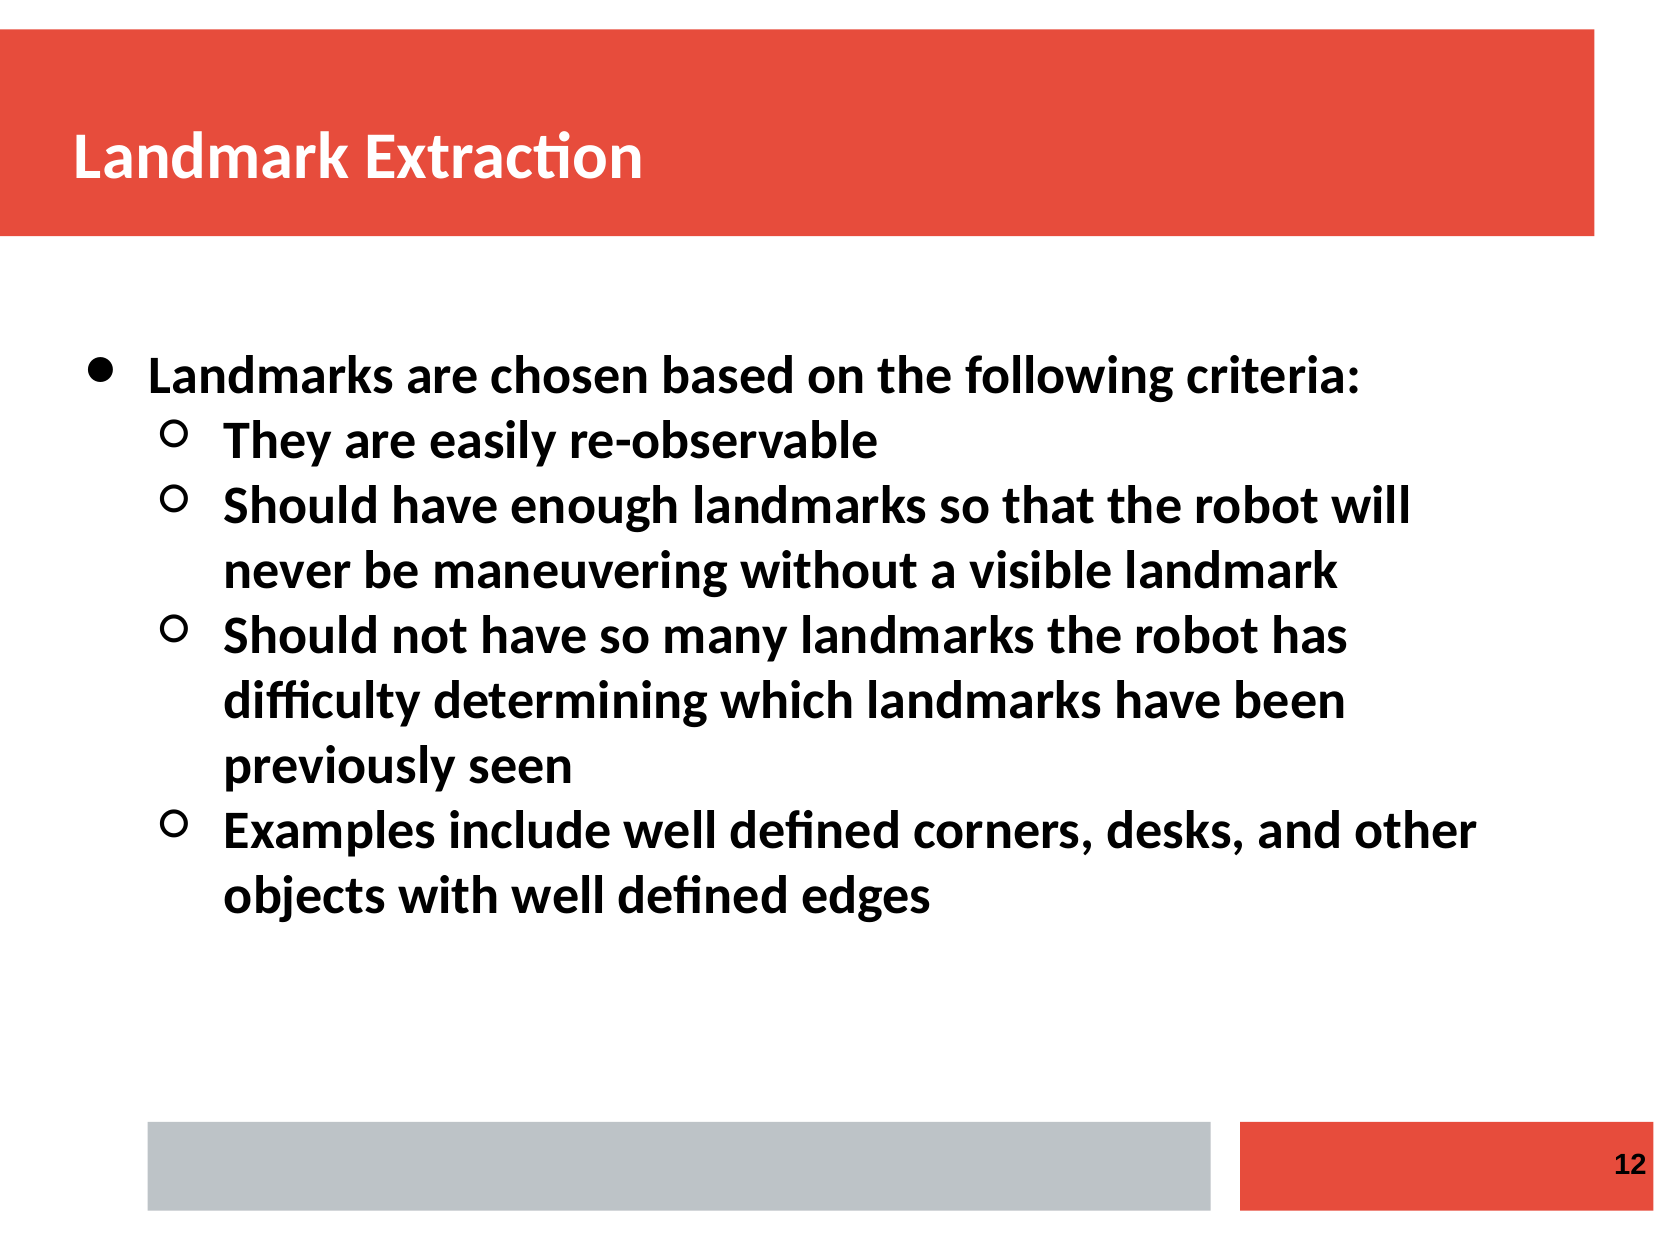

# Landmark Extraction
Landmarks are chosen based on the following criteria:
They are easily re-observable
Should have enough landmarks so that the robot will never be maneuvering without a visible landmark
Should not have so many landmarks the robot has difficulty determining which landmarks have been previously seen
Examples include well defined corners, desks, and other objects with well defined edges